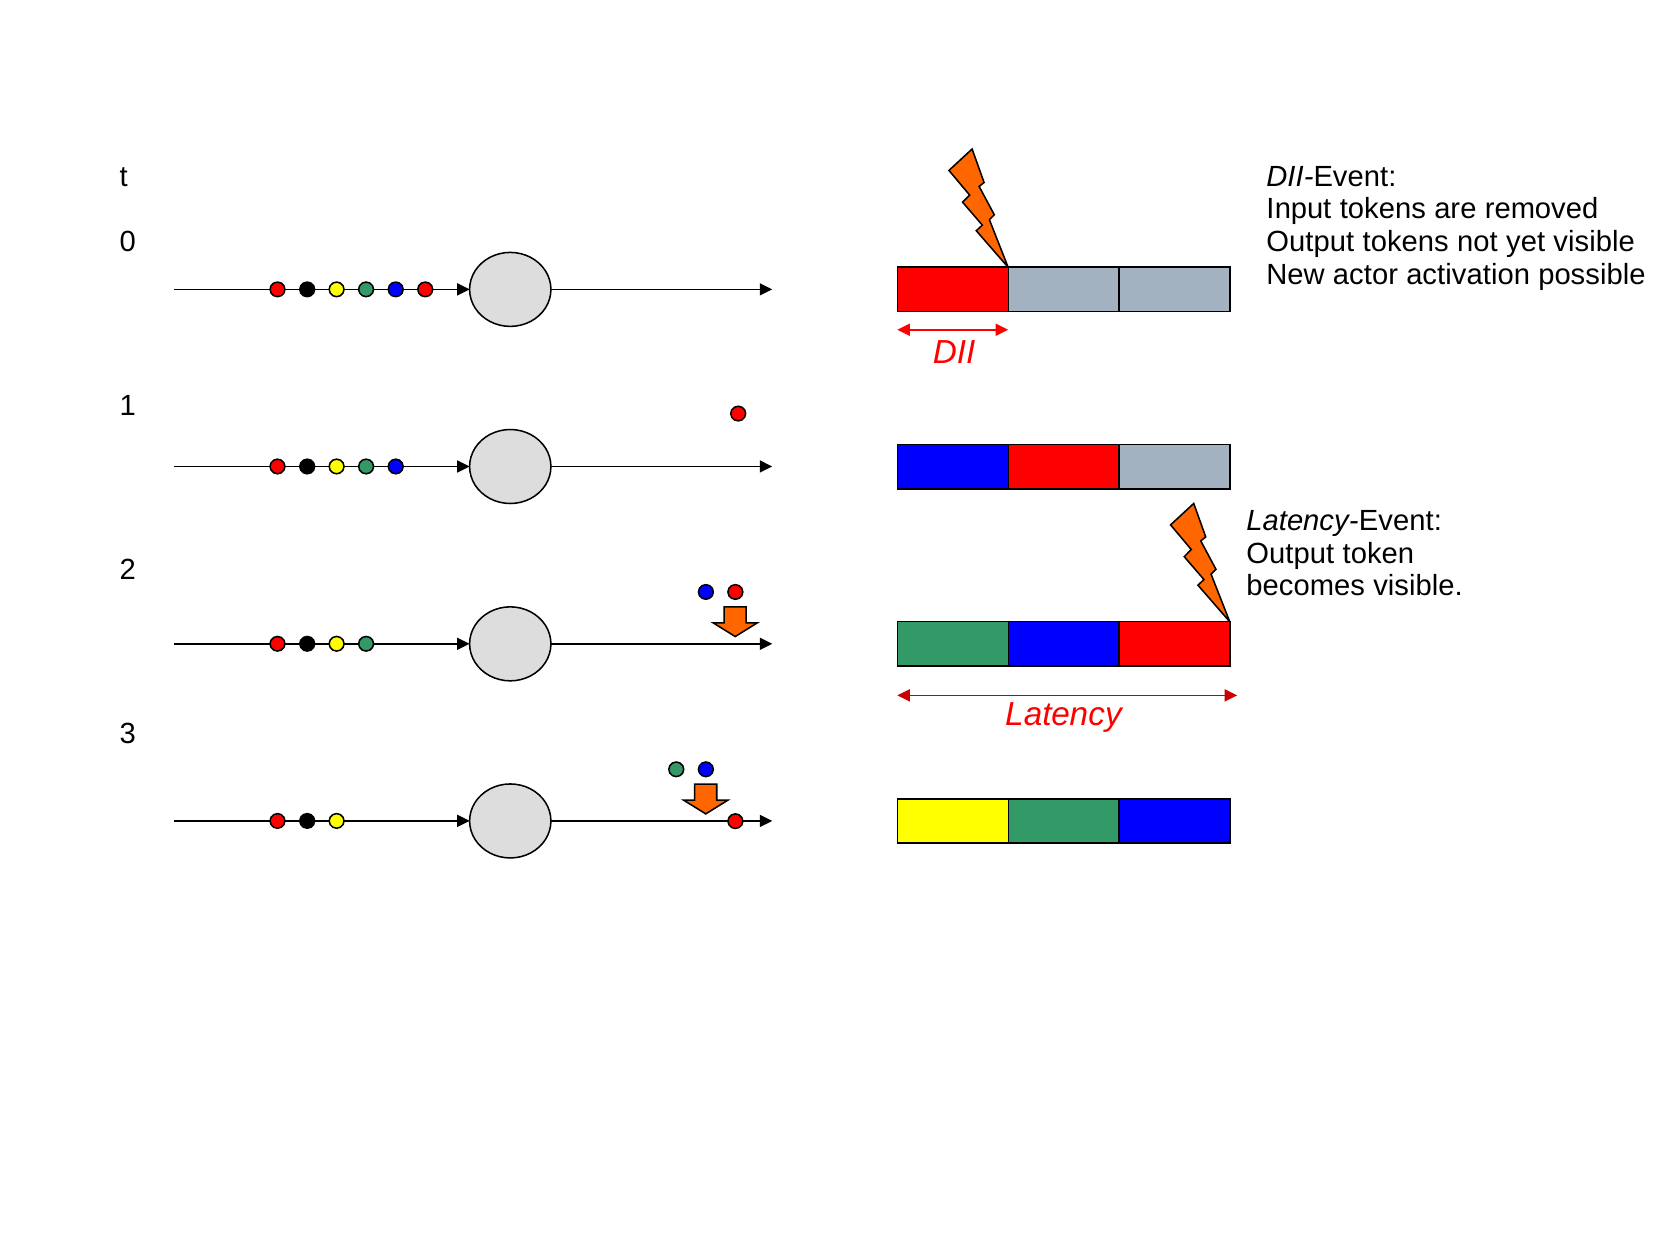

t
0
1
2
3
DII-Event:
Input tokens are removed
Output tokens not yet visible
New actor activation possible
DII
Latency-Event:
Output token
becomes visible.
Latency